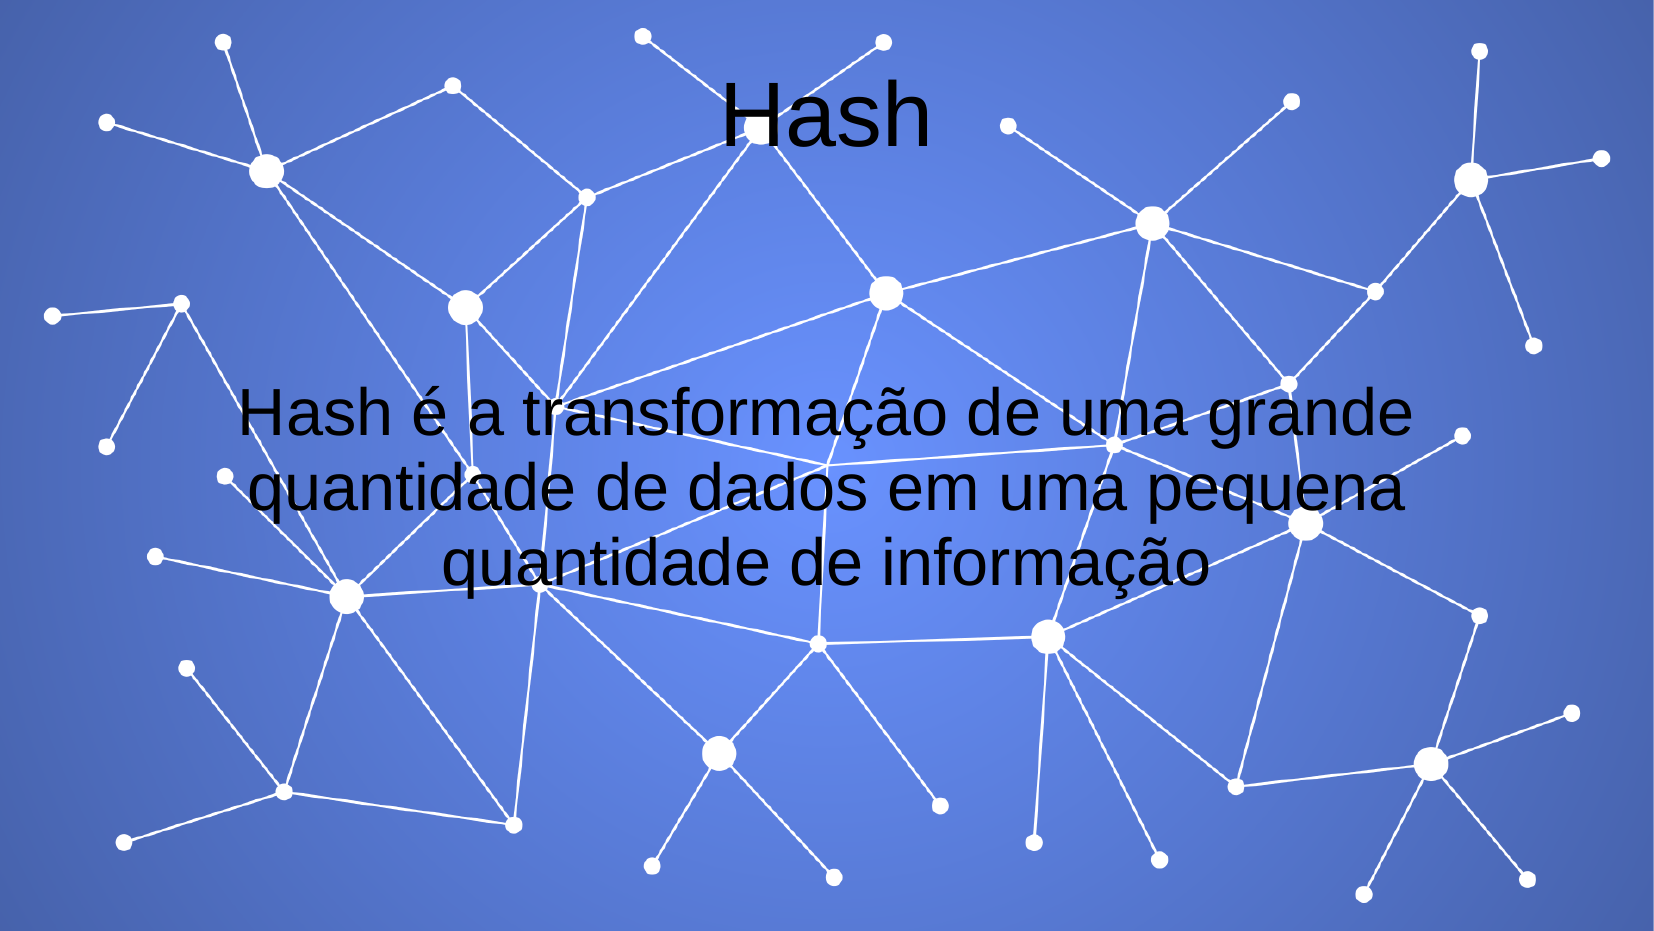

# Hash
Hash é a transformação de uma grande quantidade de dados em uma pequena quantidade de informação